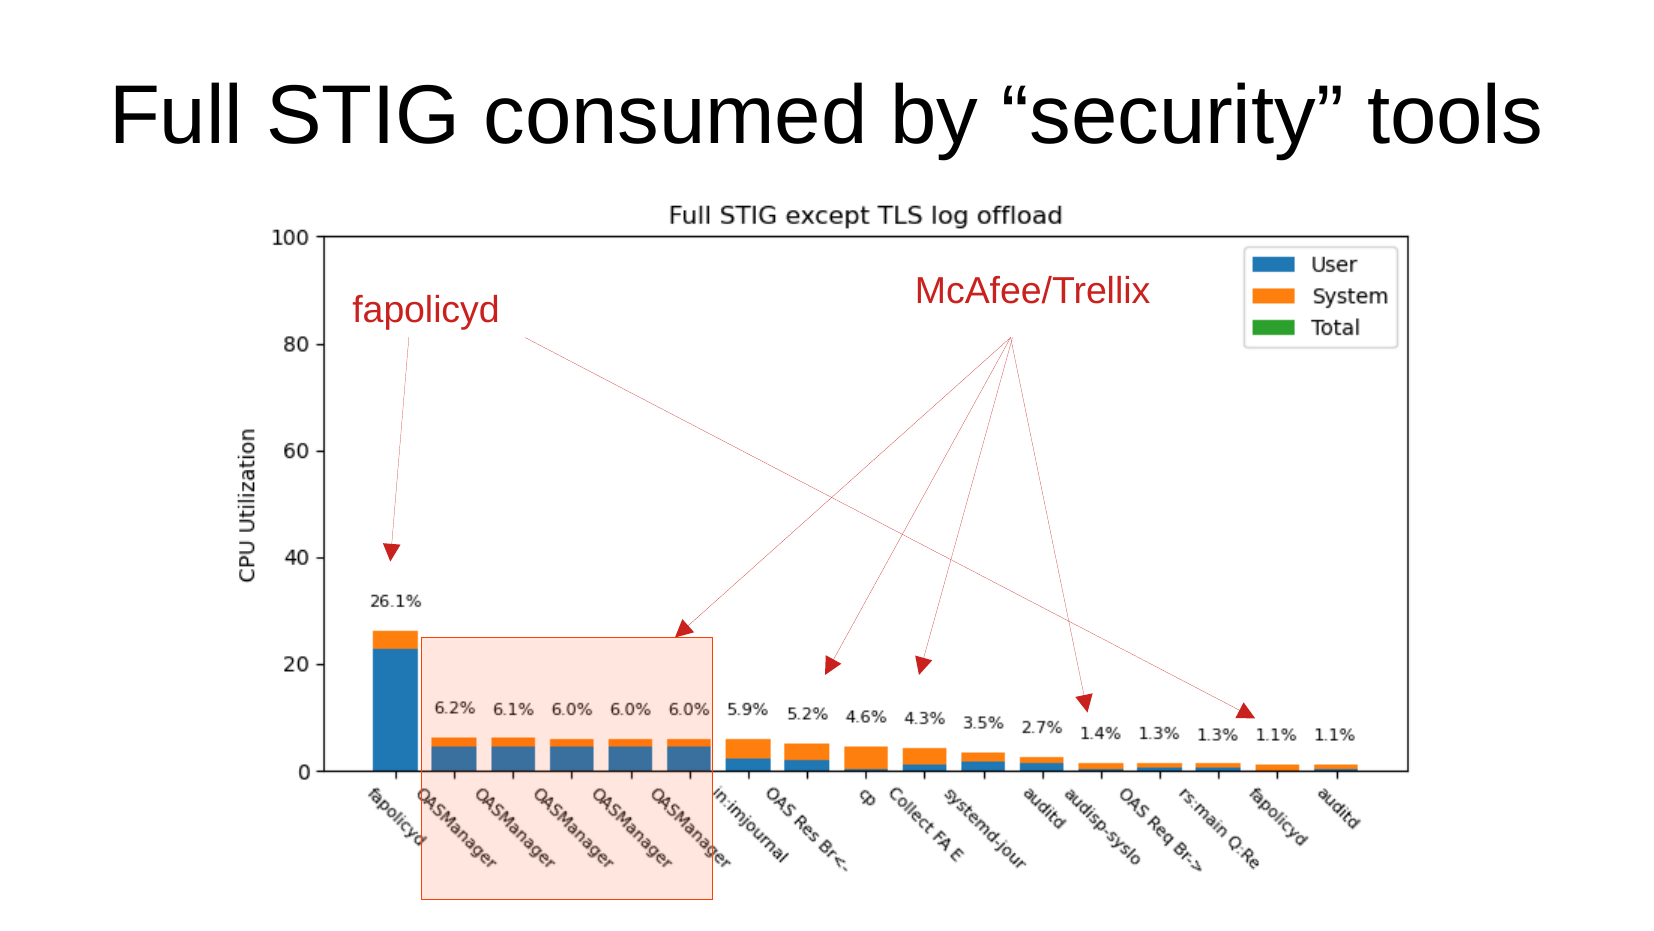

# Full STIG consumed by “security” tools
McAfee/Trellix
fapolicyd